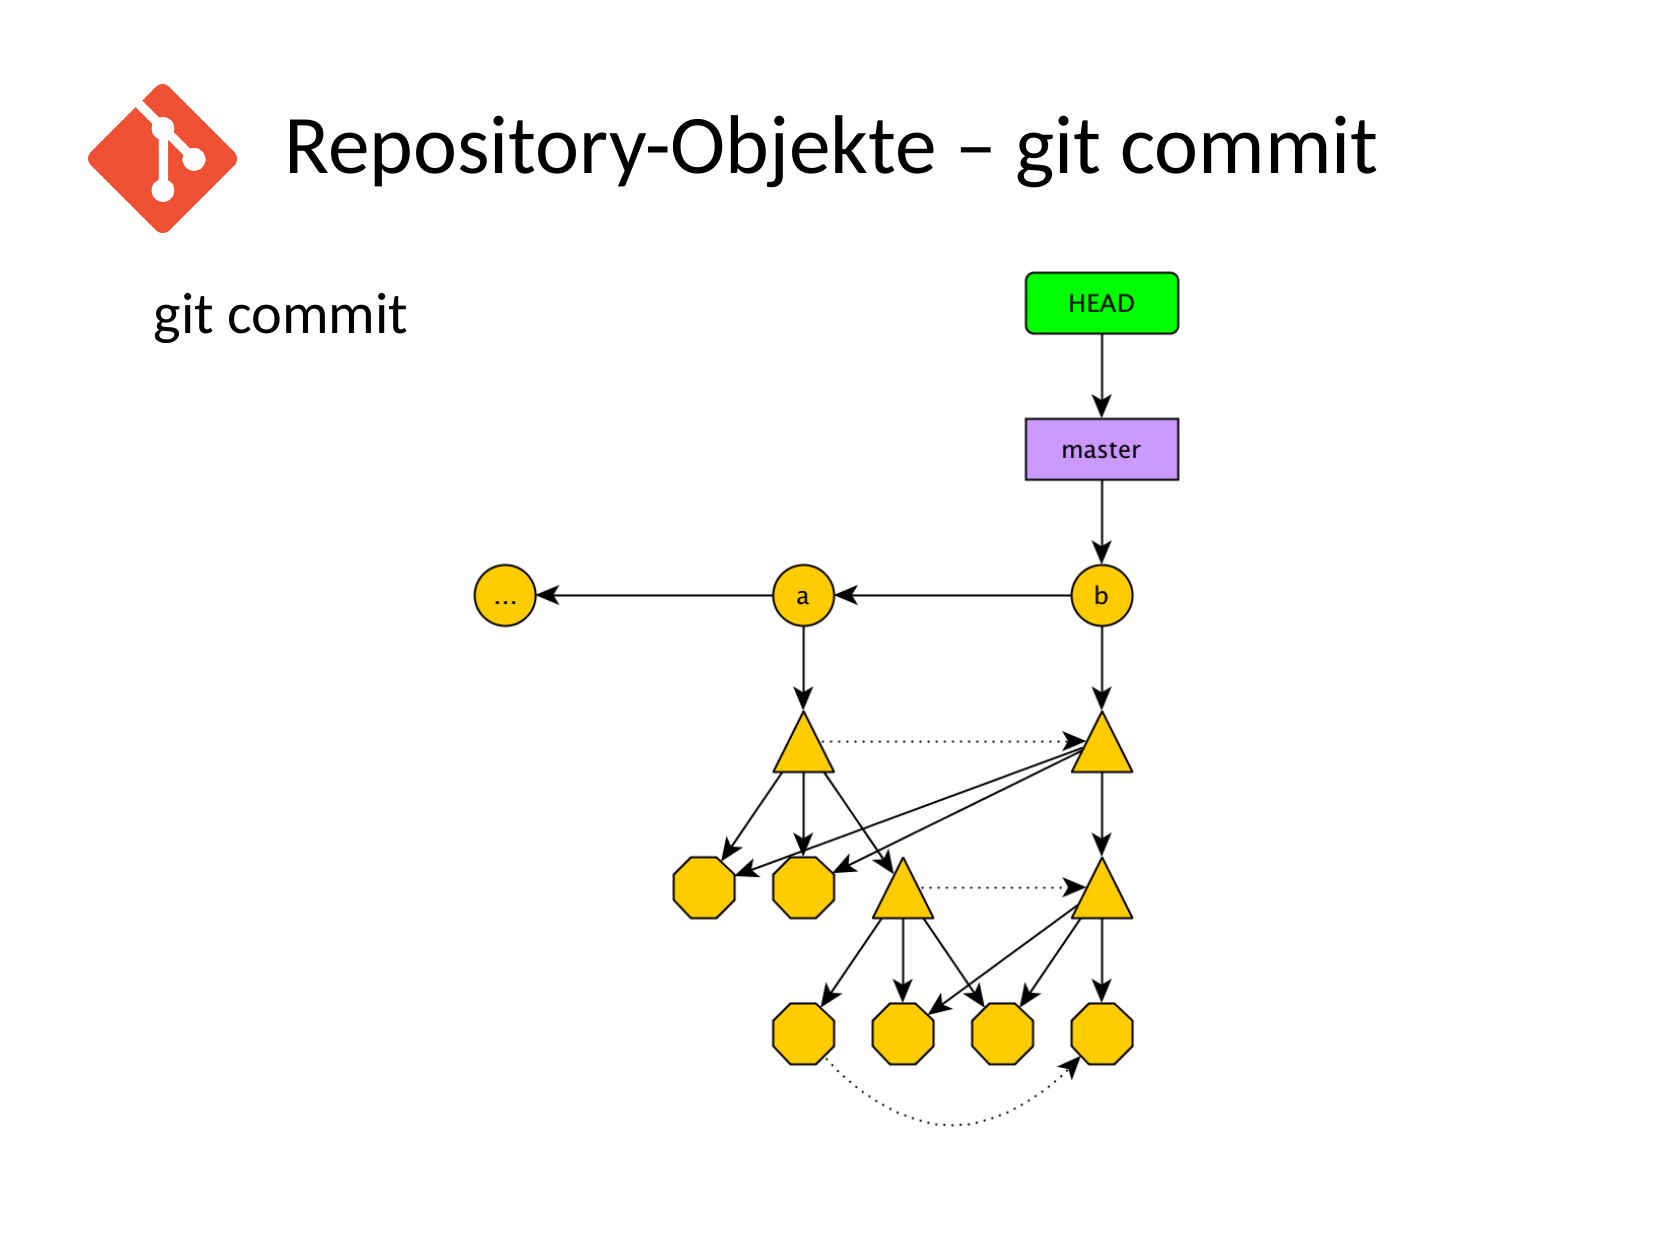

# Repository-Objekte – git commit
git commit